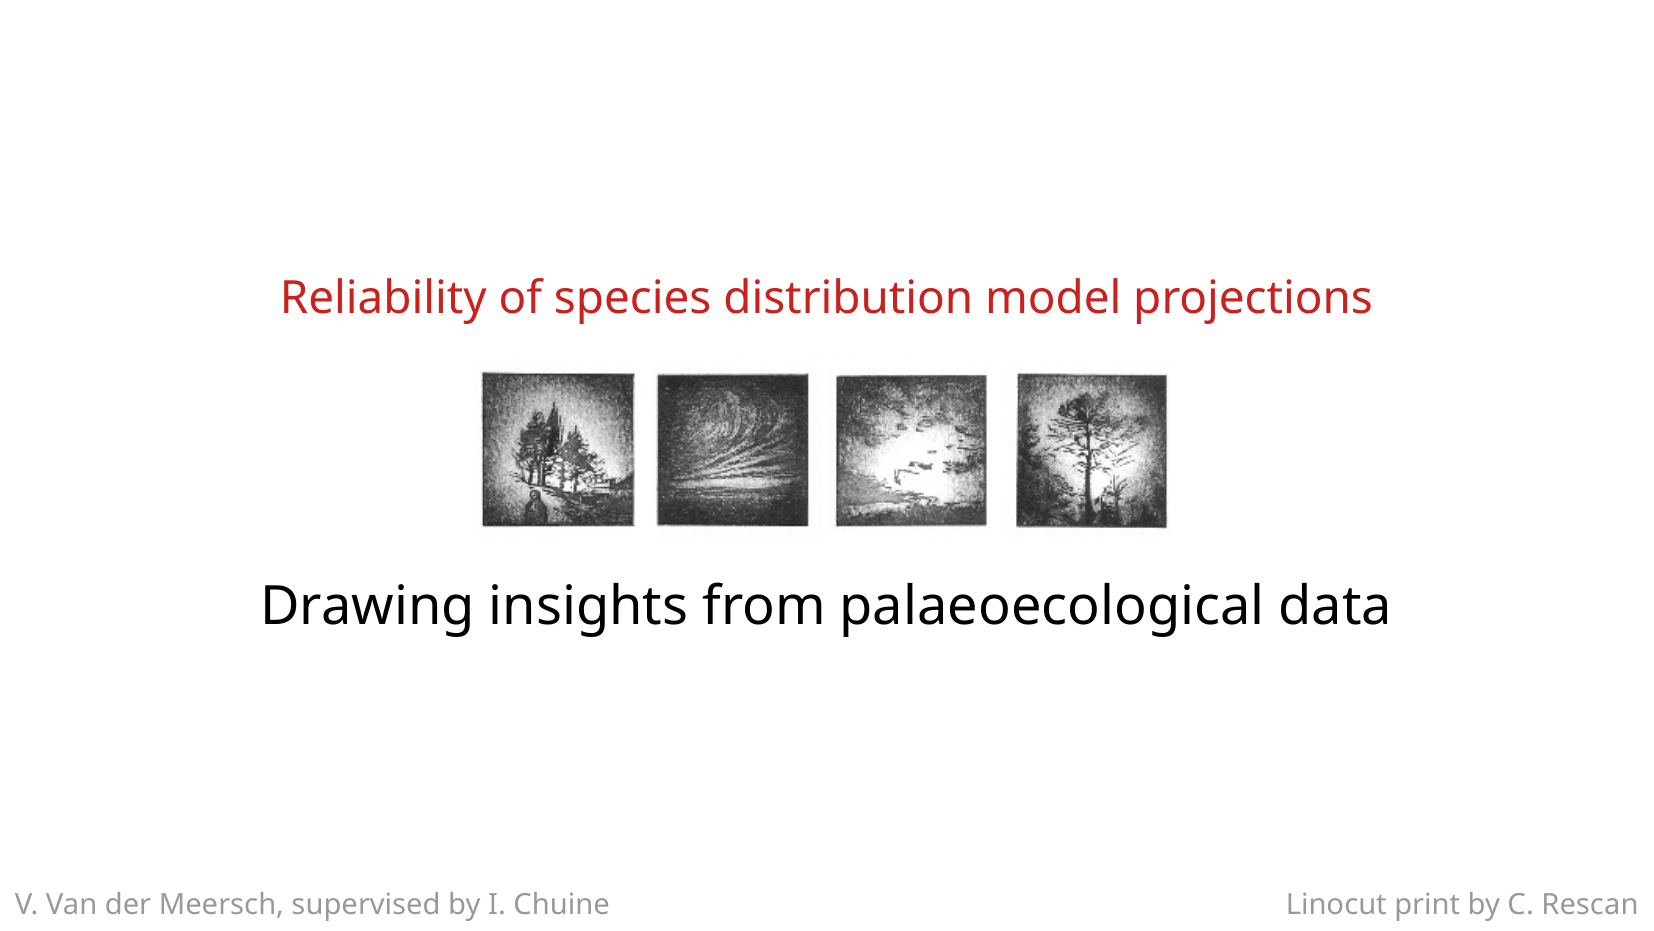

Reliability of species distribution model projections
Drawing insights from palaeoecological data
V. Van der Meersch, supervised by I. Chuine
Linocut print by C. Rescan